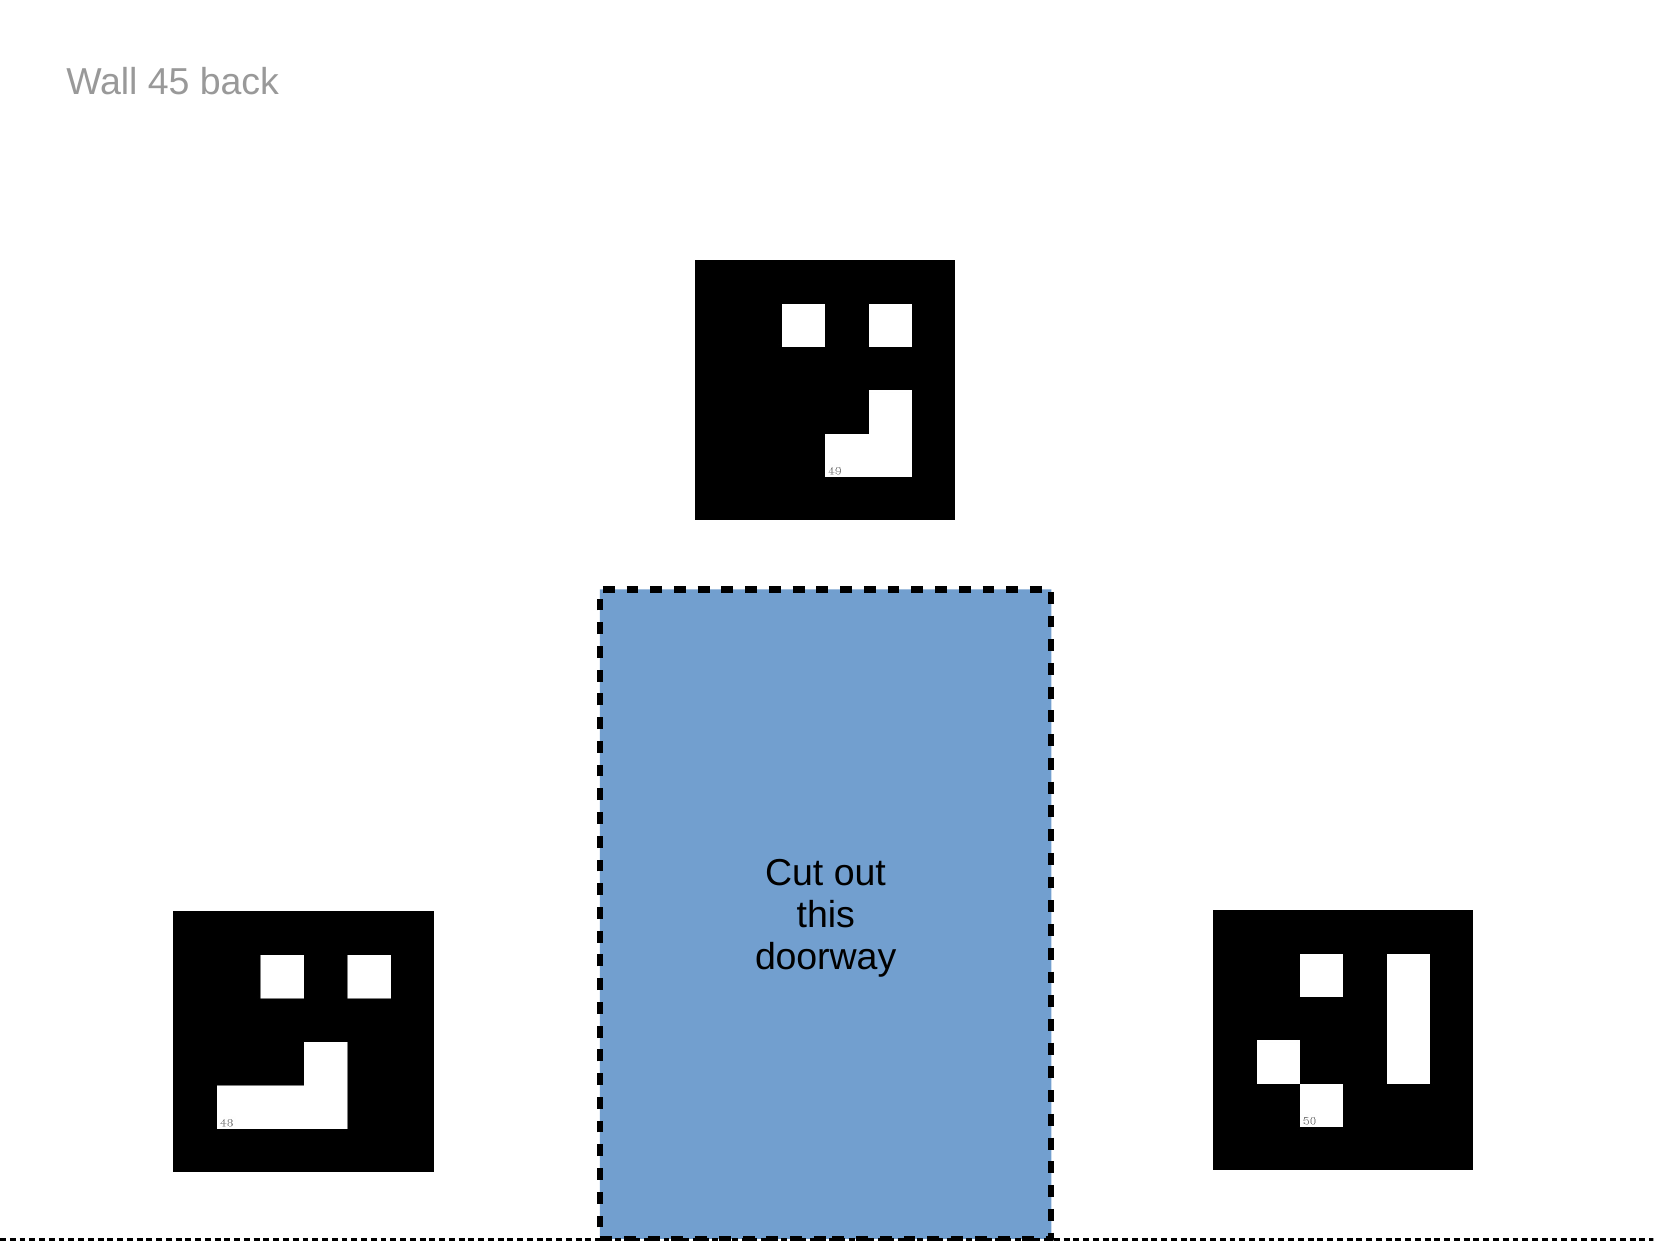

Wall 45 back
Cut out
this
doorway